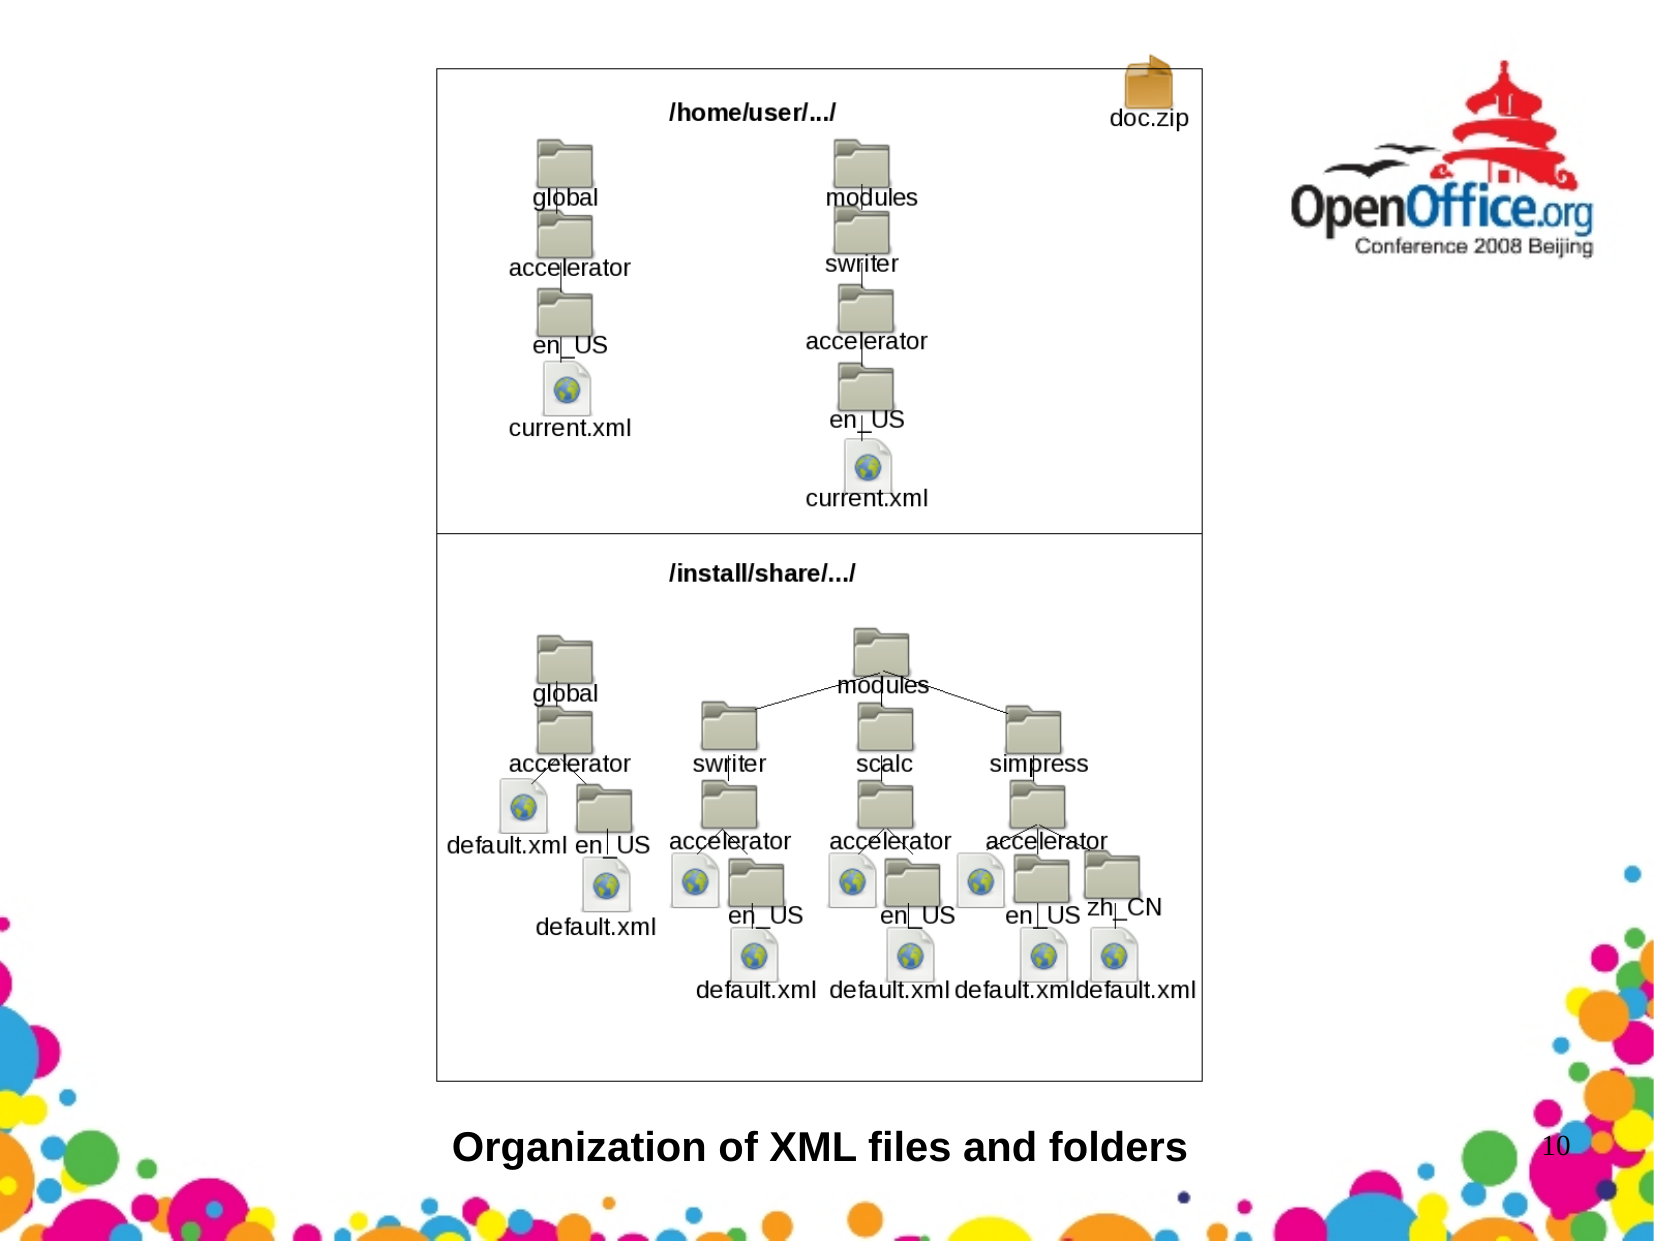

Organization of XML files and folders
10